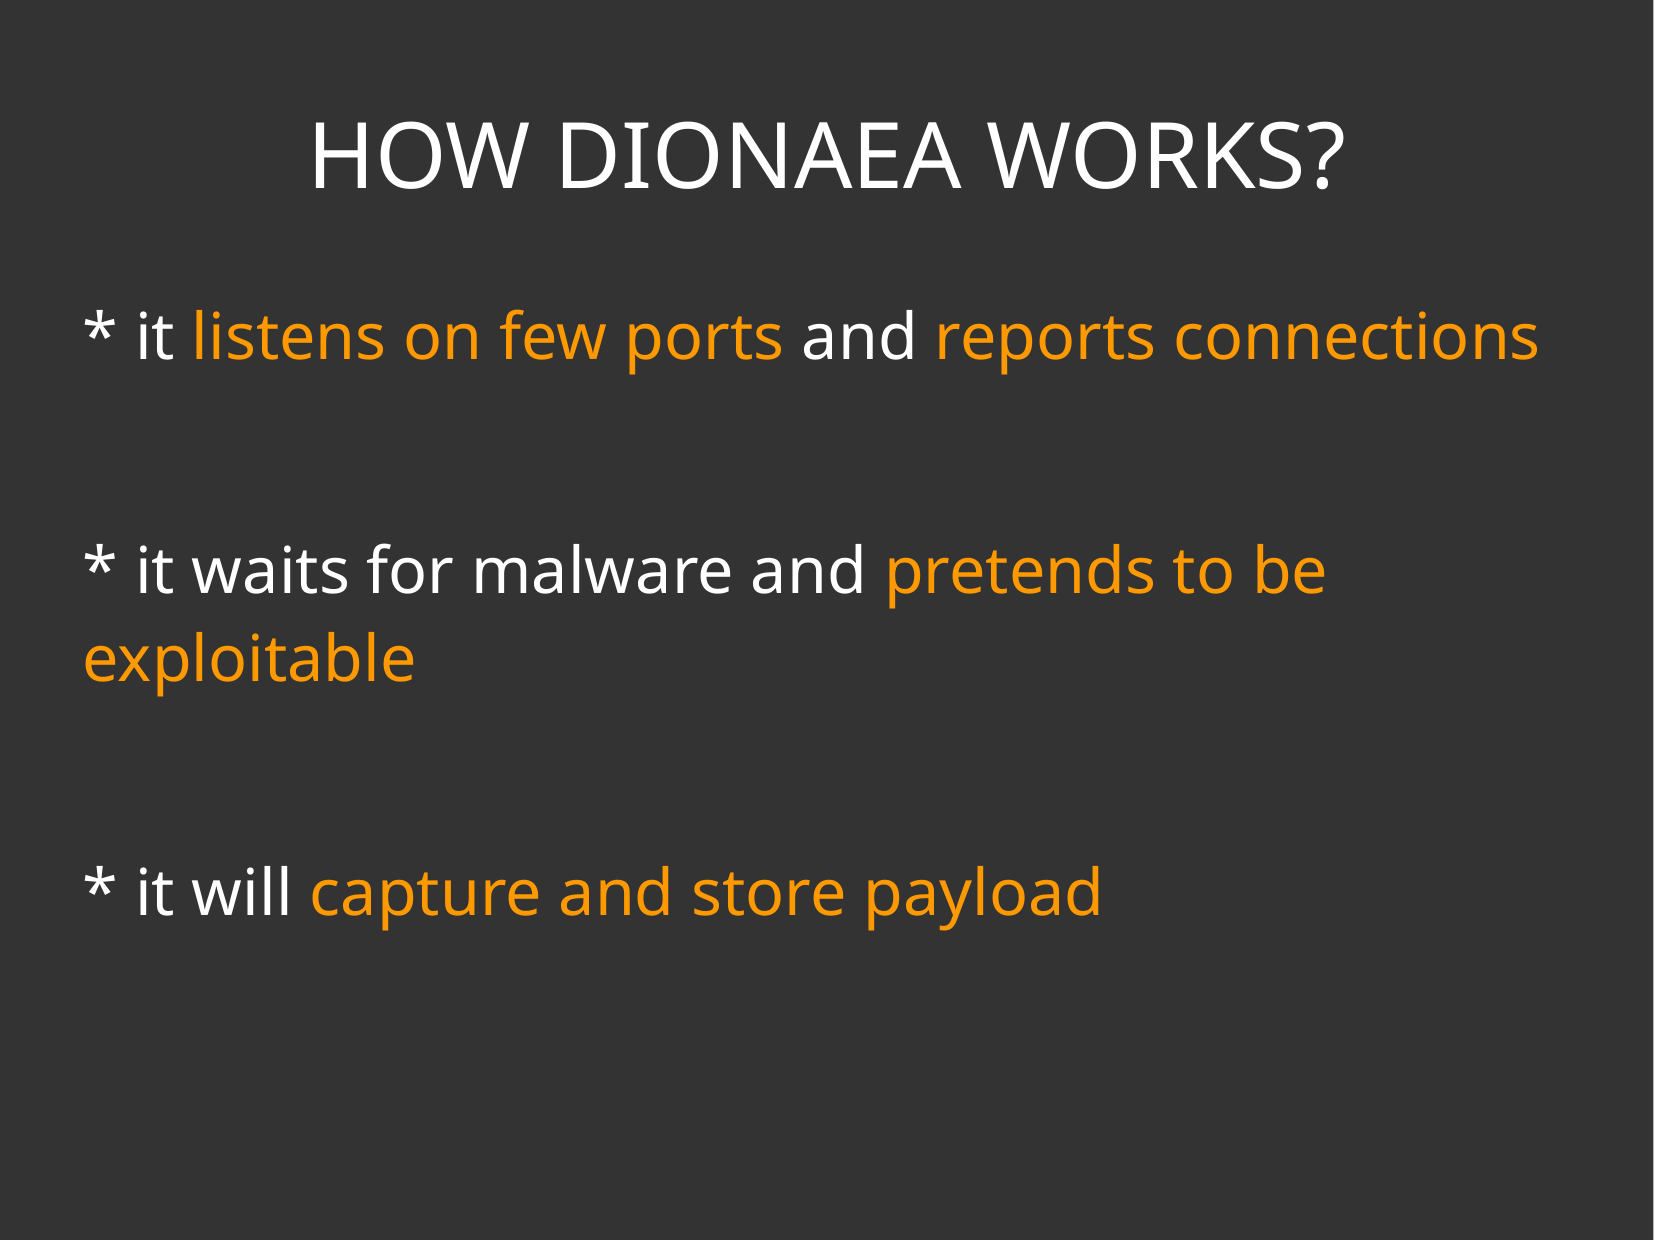

# HOW DIONAEA WORKS?
* it listens on few ports and reports connections
* it waits for malware and pretends to be exploitable
* it will capture and store payload